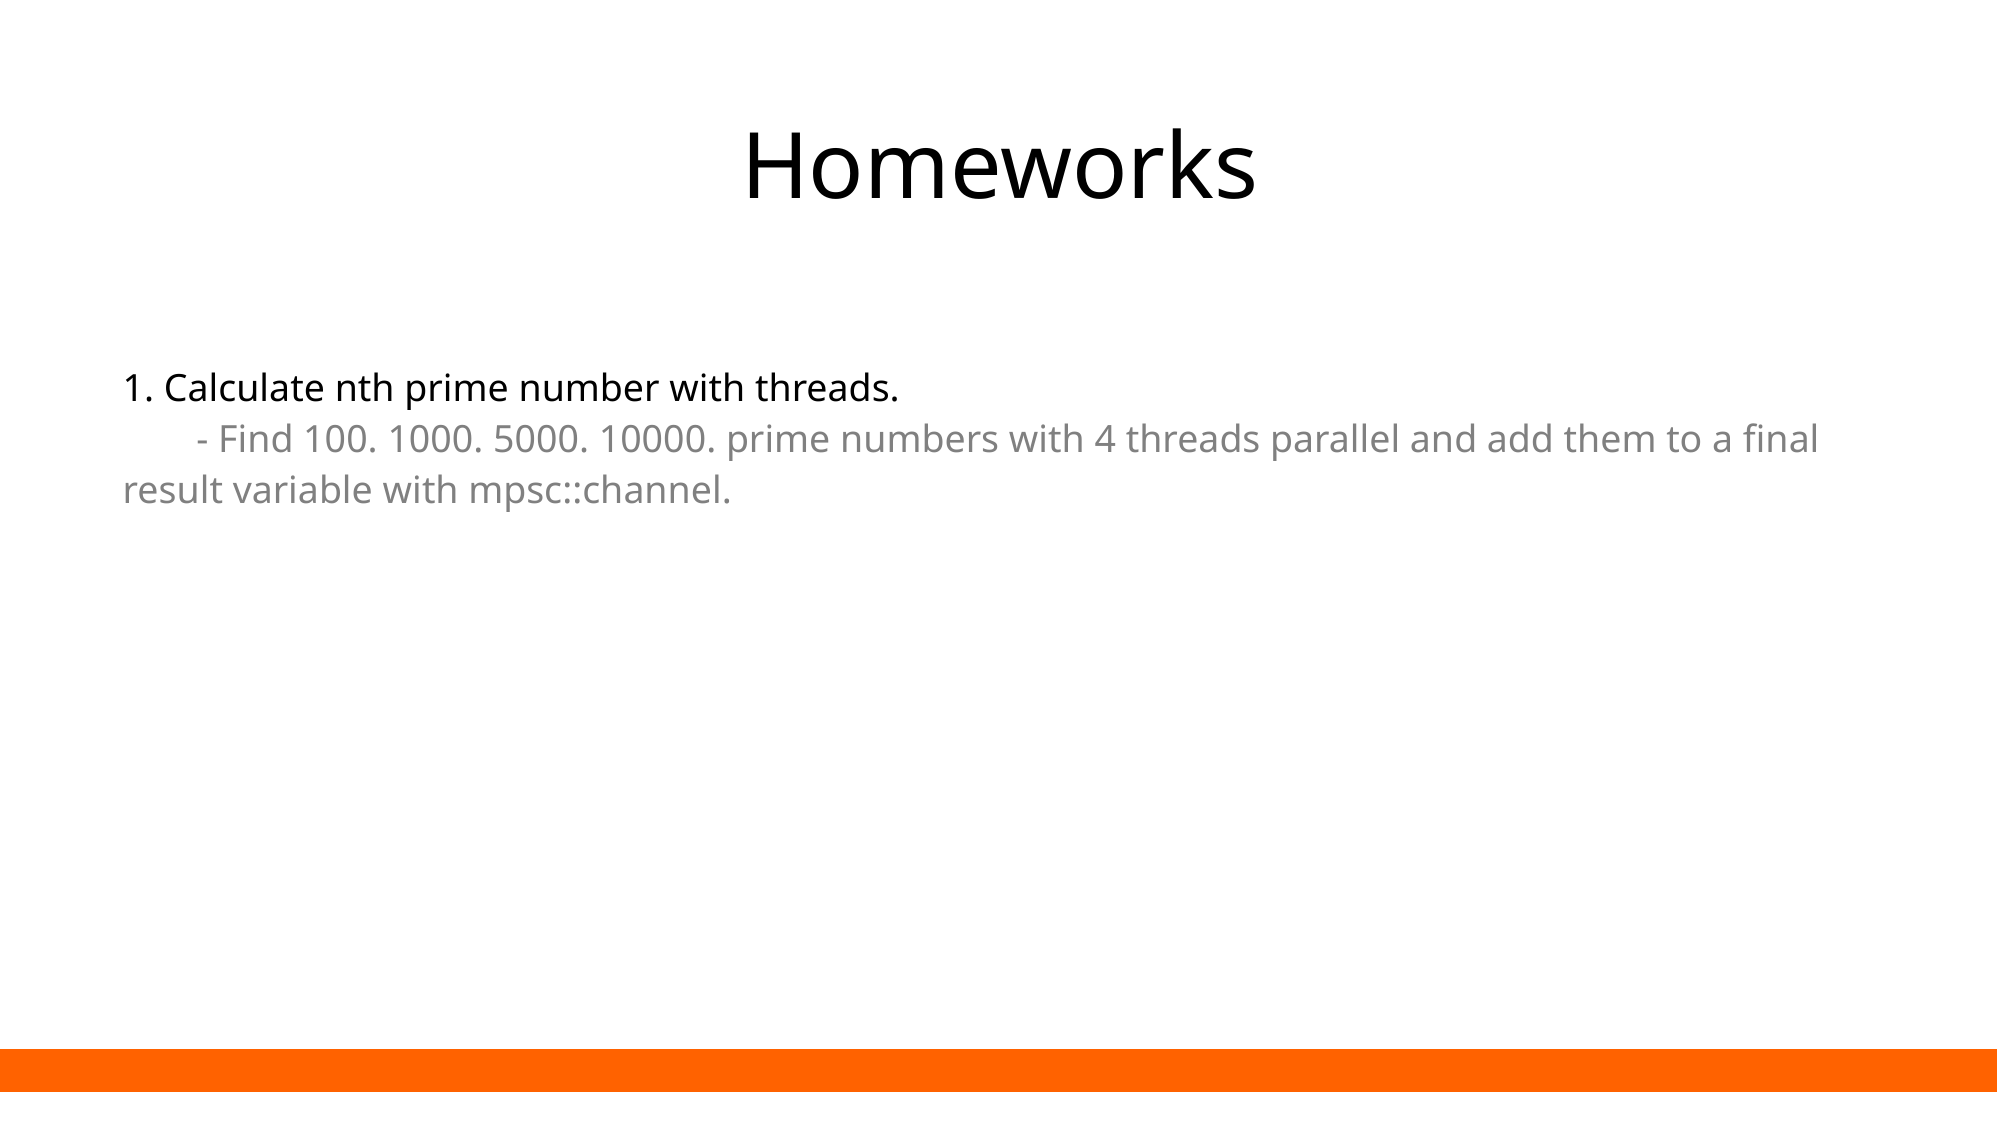

# Homeworks
1. Calculate nth prime number with threads.
	- Find 100. 1000. 5000. 10000. prime numbers with 4 threads parallel and add them to a final result variable with mpsc::channel.